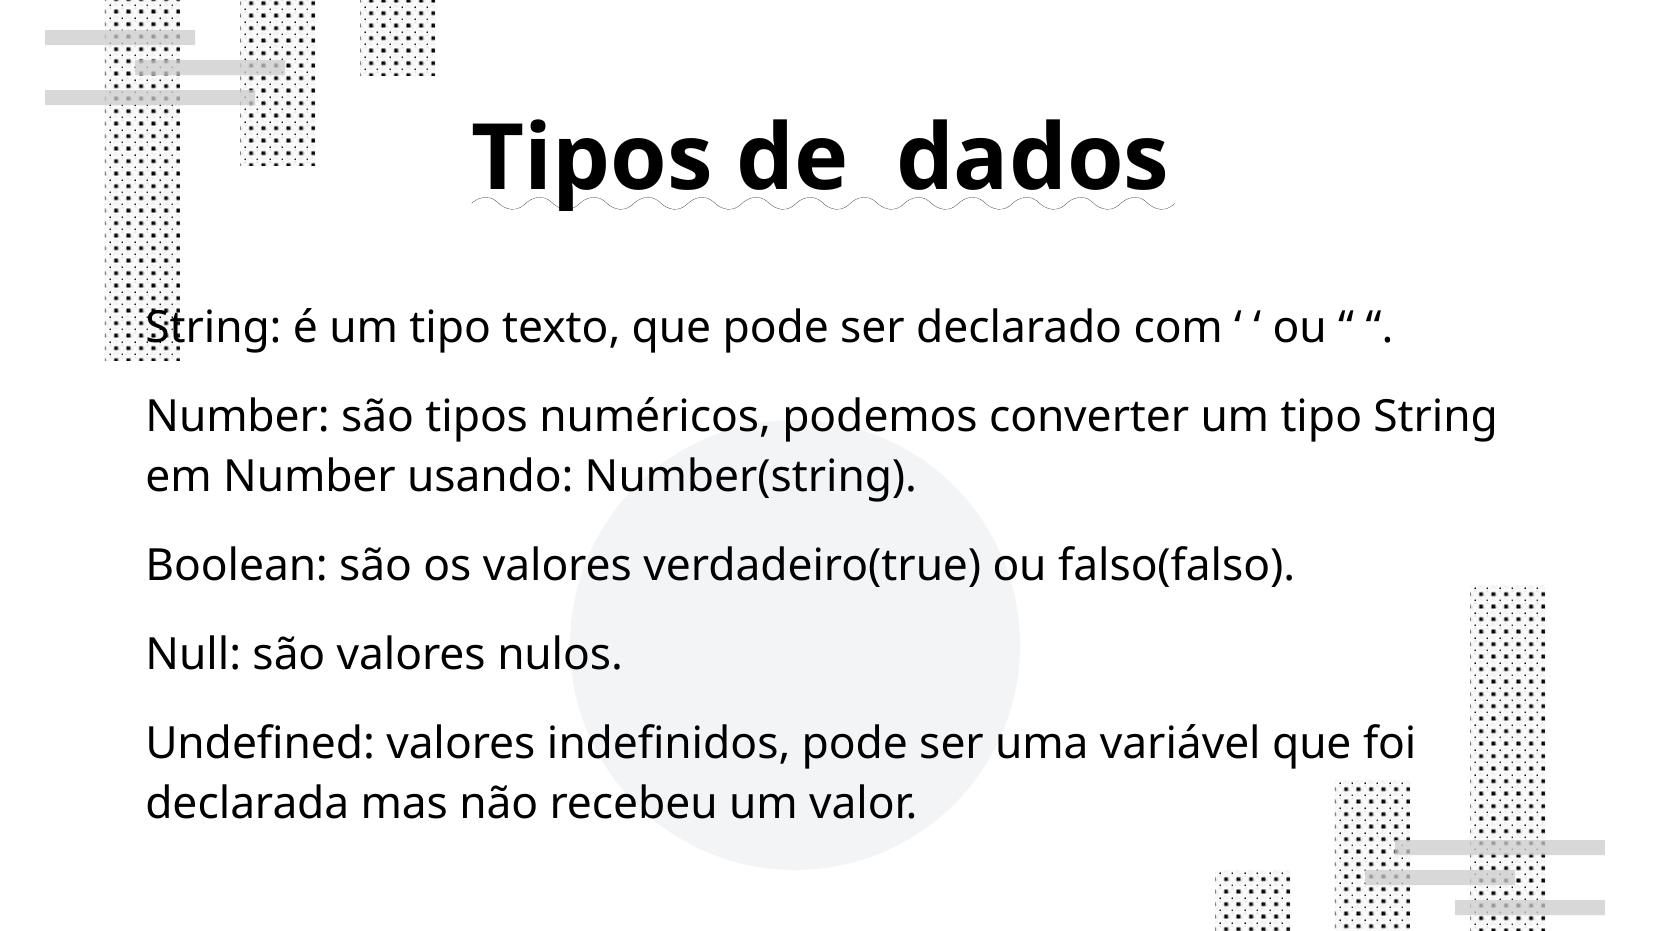

# Tipos de dados
String: é um tipo texto, que pode ser declarado com ‘ ‘ ou “ “.
Number: são tipos numéricos, podemos converter um tipo String em Number usando: Number(string).
Boolean: são os valores verdadeiro(true) ou falso(falso).
Null: são valores nulos.
Undefined: valores indefinidos, pode ser uma variável que foi declarada mas não recebeu um valor.